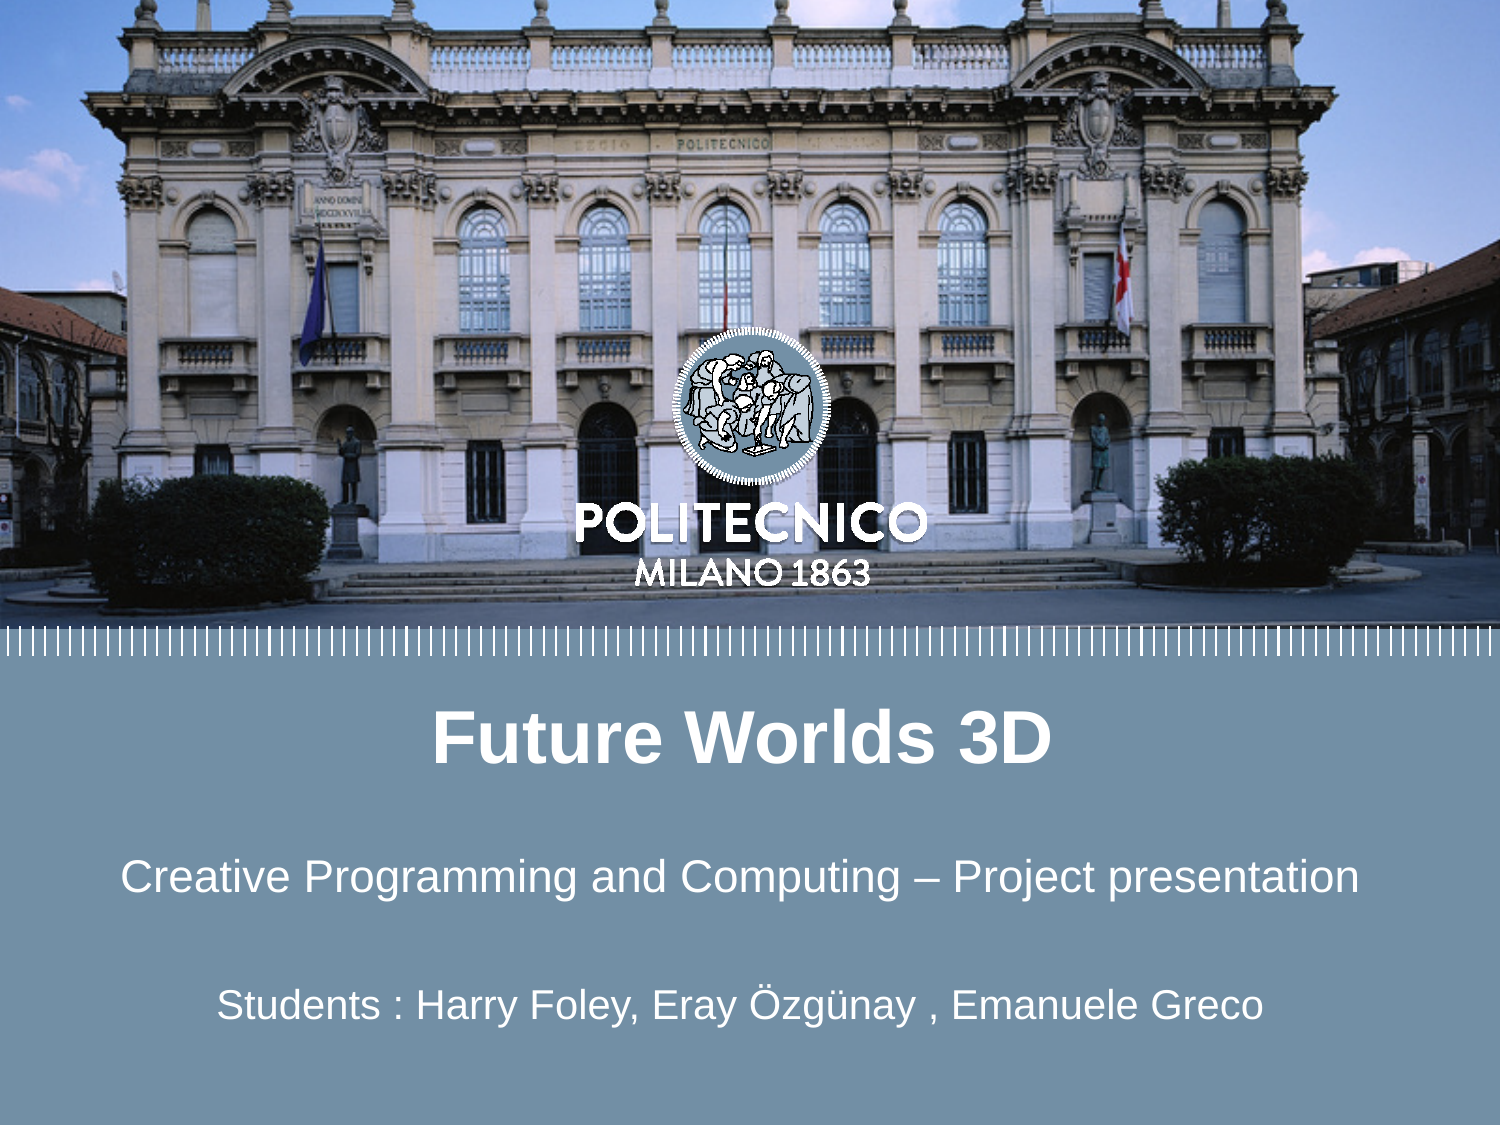

# Titolo presentazione sottotitolo
Future Worlds 3D
Milano, XX mese 20XX
Creative Programming and Computing – Project presentation
Students : Harry Foley, Eray Özgünay , Emanuele Greco